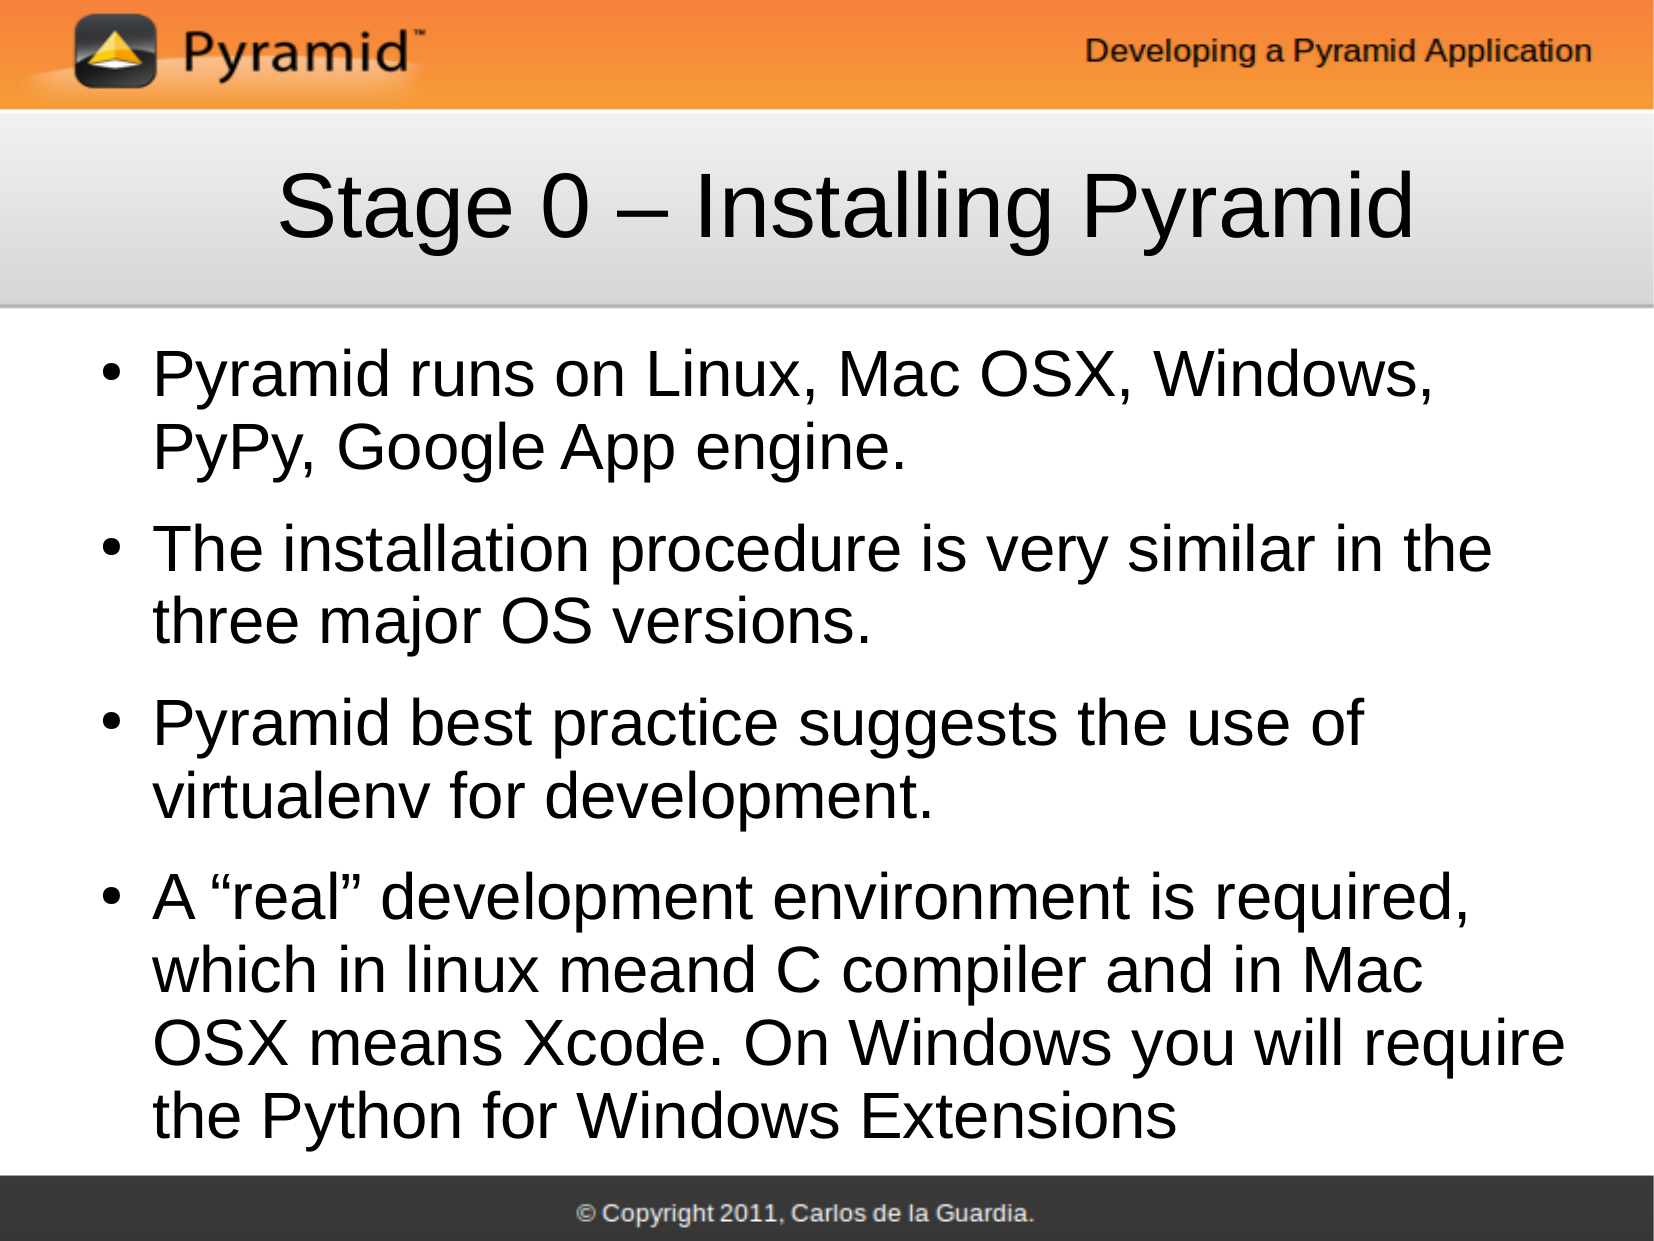

# Stage 0 – Installing Pyramid
Pyramid runs on Linux, Mac OSX, Windows, PyPy, Google App engine.
The installation procedure is very similar in the three major OS versions.
Pyramid best practice suggests the use of virtualenv for development.
A “real” development environment is required, which in linux meand C compiler and in Mac OSX means Xcode. On Windows you will require the Python for Windows Extensions